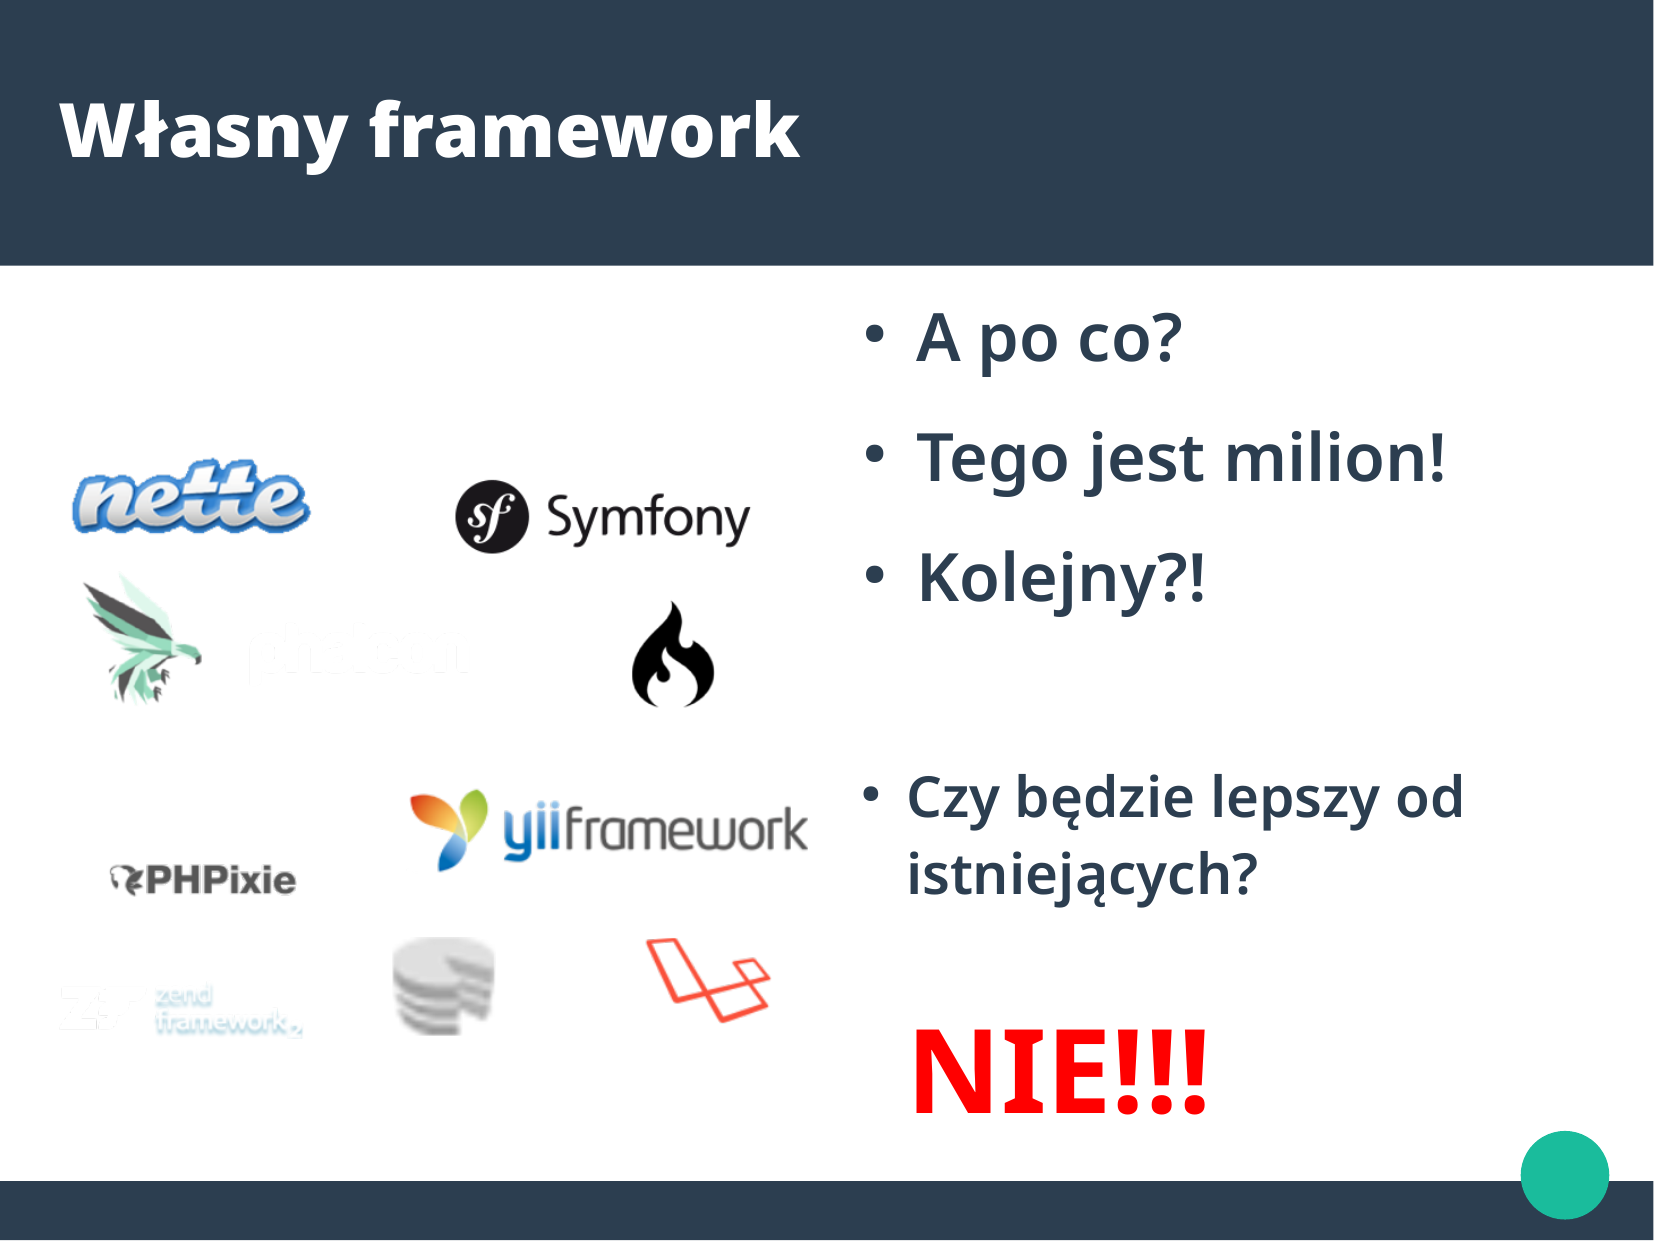

# Własny framework
A po co?
Tego jest milion!
Kolejny?!
Czy będzie lepszy od istniejących?
NIE!!!